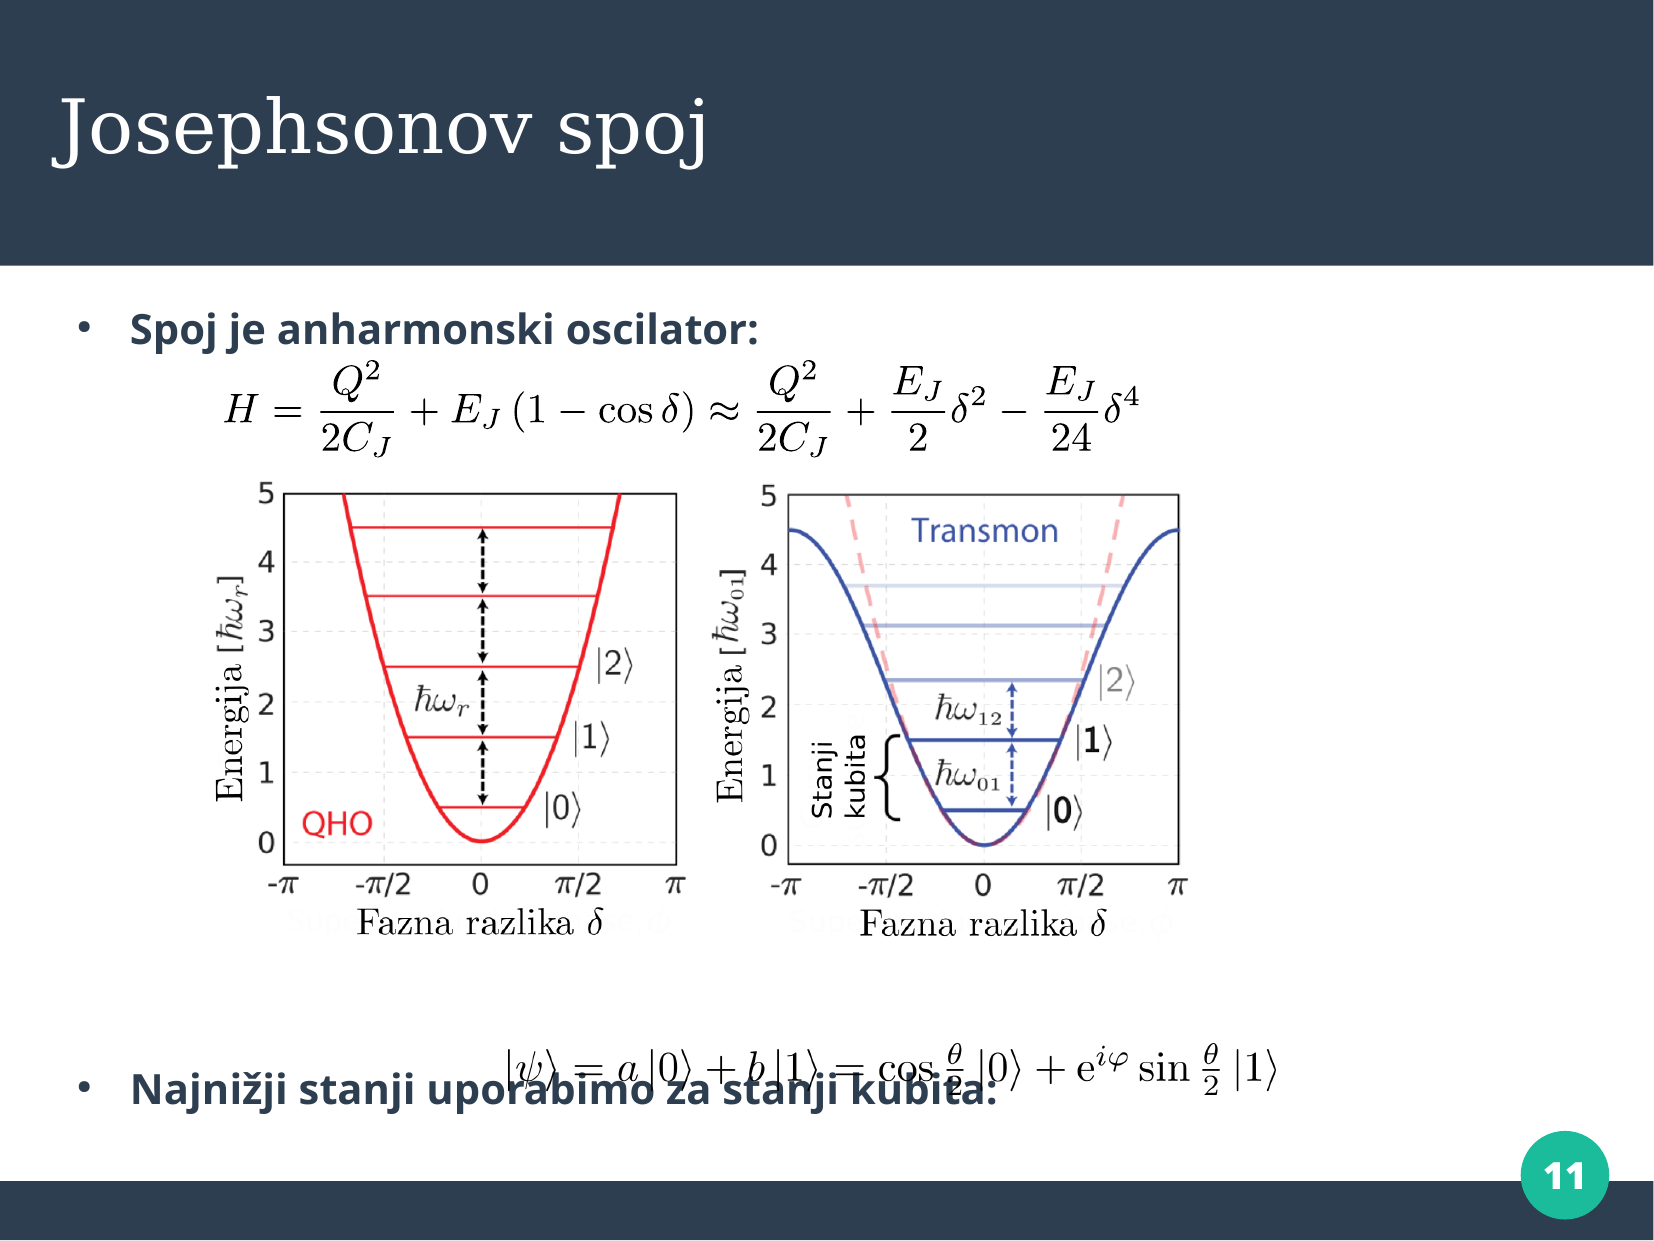

# Josephsonov spoj
Spoj je anharmonski oscilator:
Najnižji stanji uporabimo za stanji kubita:
11